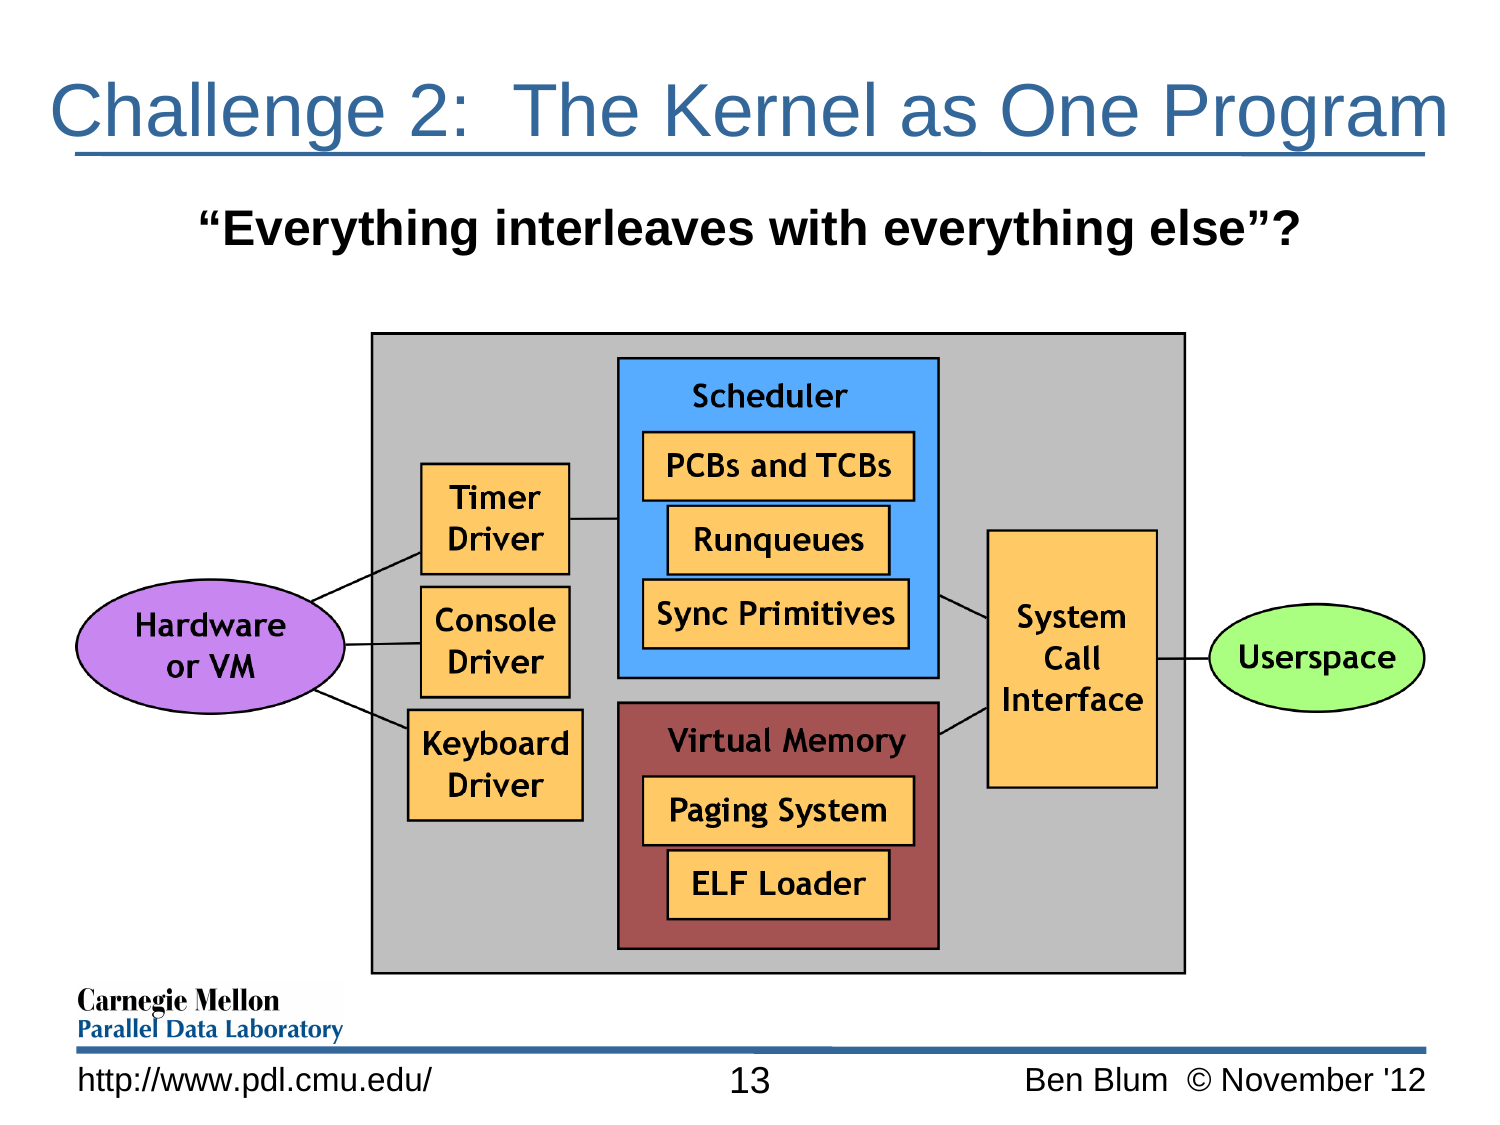

# Challenge 2: The Kernel as One Program
“Everything interleaves with everything else”?
13